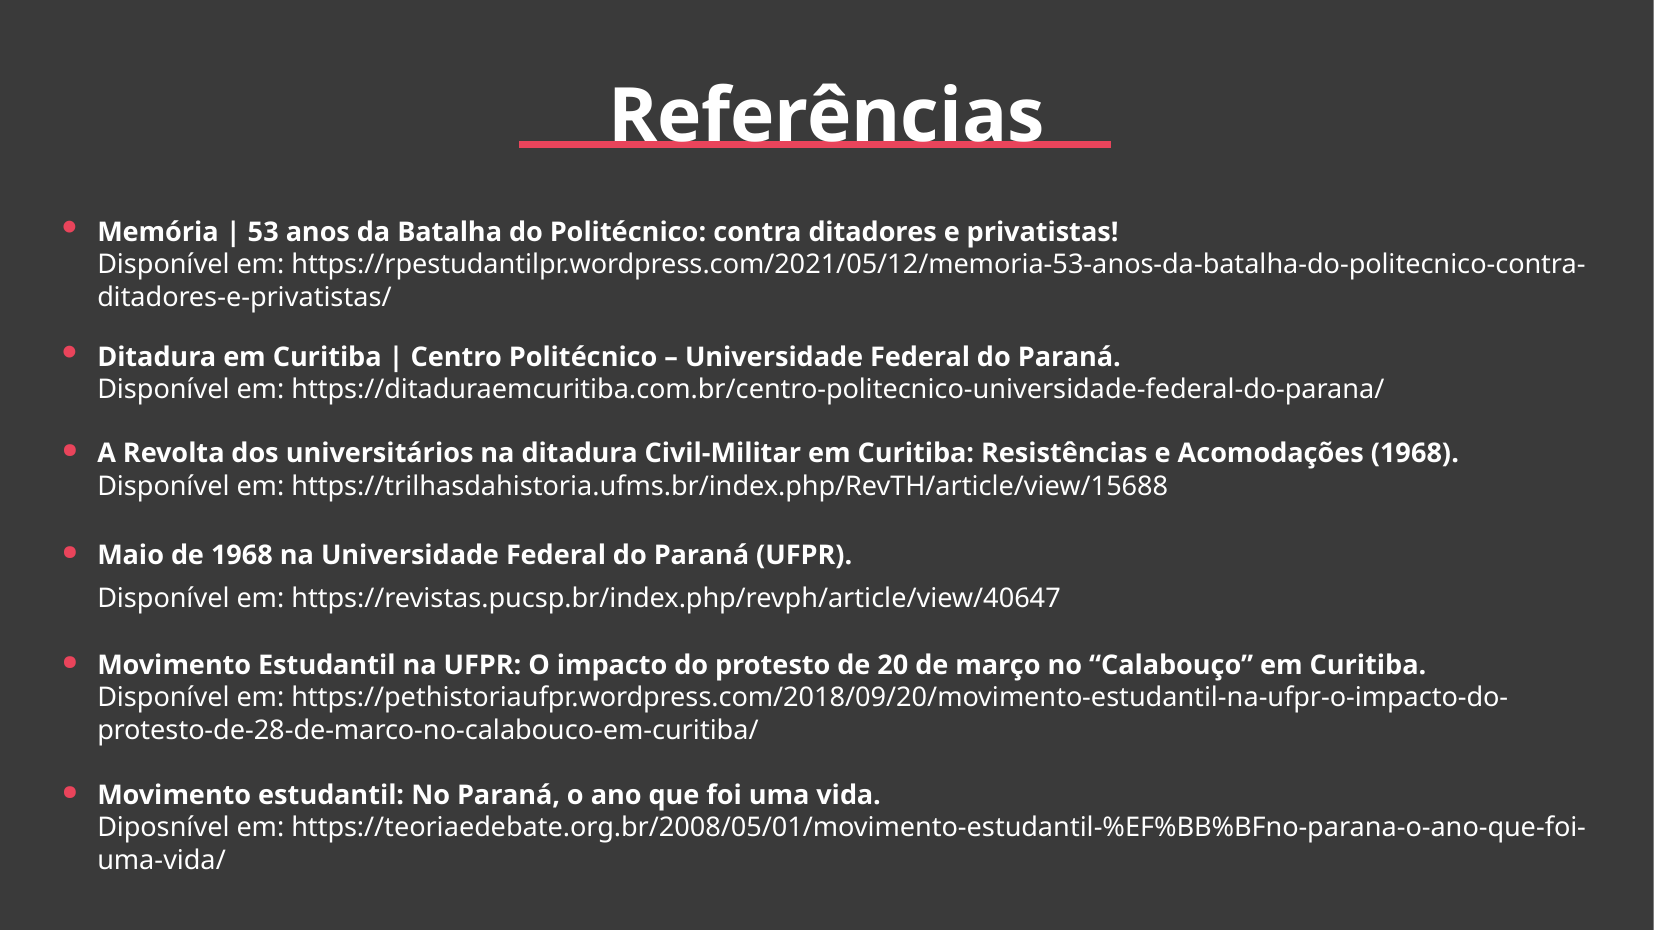

Referências
Memória | 53 anos da Batalha do Politécnico: contra ditadores e privatistas!
Disponível em: https://rpestudantilpr.wordpress.com/2021/05/12/memoria-53-anos-da-batalha-do-politecnico-contra-ditadores-e-privatistas/
Ditadura em Curitiba | Centro Politécnico – Universidade Federal do Paraná.
Disponível em: https://ditaduraemcuritiba.com.br/centro-politecnico-universidade-federal-do-parana/
A Revolta dos universitários na ditadura Civil-Militar em Curitiba: Resistências e Acomodações (1968).
Disponível em: https://trilhasdahistoria.ufms.br/index.php/RevTH/article/view/15688
Maio de 1968 na Universidade Federal do Paraná (UFPR).
Disponível em: https://revistas.pucsp.br/index.php/revph/article/view/40647
Movimento Estudantil na UFPR: O impacto do protesto de 20 de março no “Calabouço” em Curitiba.
Disponível em: https://pethistoriaufpr.wordpress.com/2018/09/20/movimento-estudantil-na-ufpr-o-impacto-do-protesto-de-28-de-marco-no-calabouco-em-curitiba/
Movimento estudantil: No Paraná, o ano que foi uma vida.
Diposnível em: https://teoriaedebate.org.br/2008/05/01/movimento-estudantil-%EF%BB%BFno-parana-o-ano-que-foi-uma-vida/